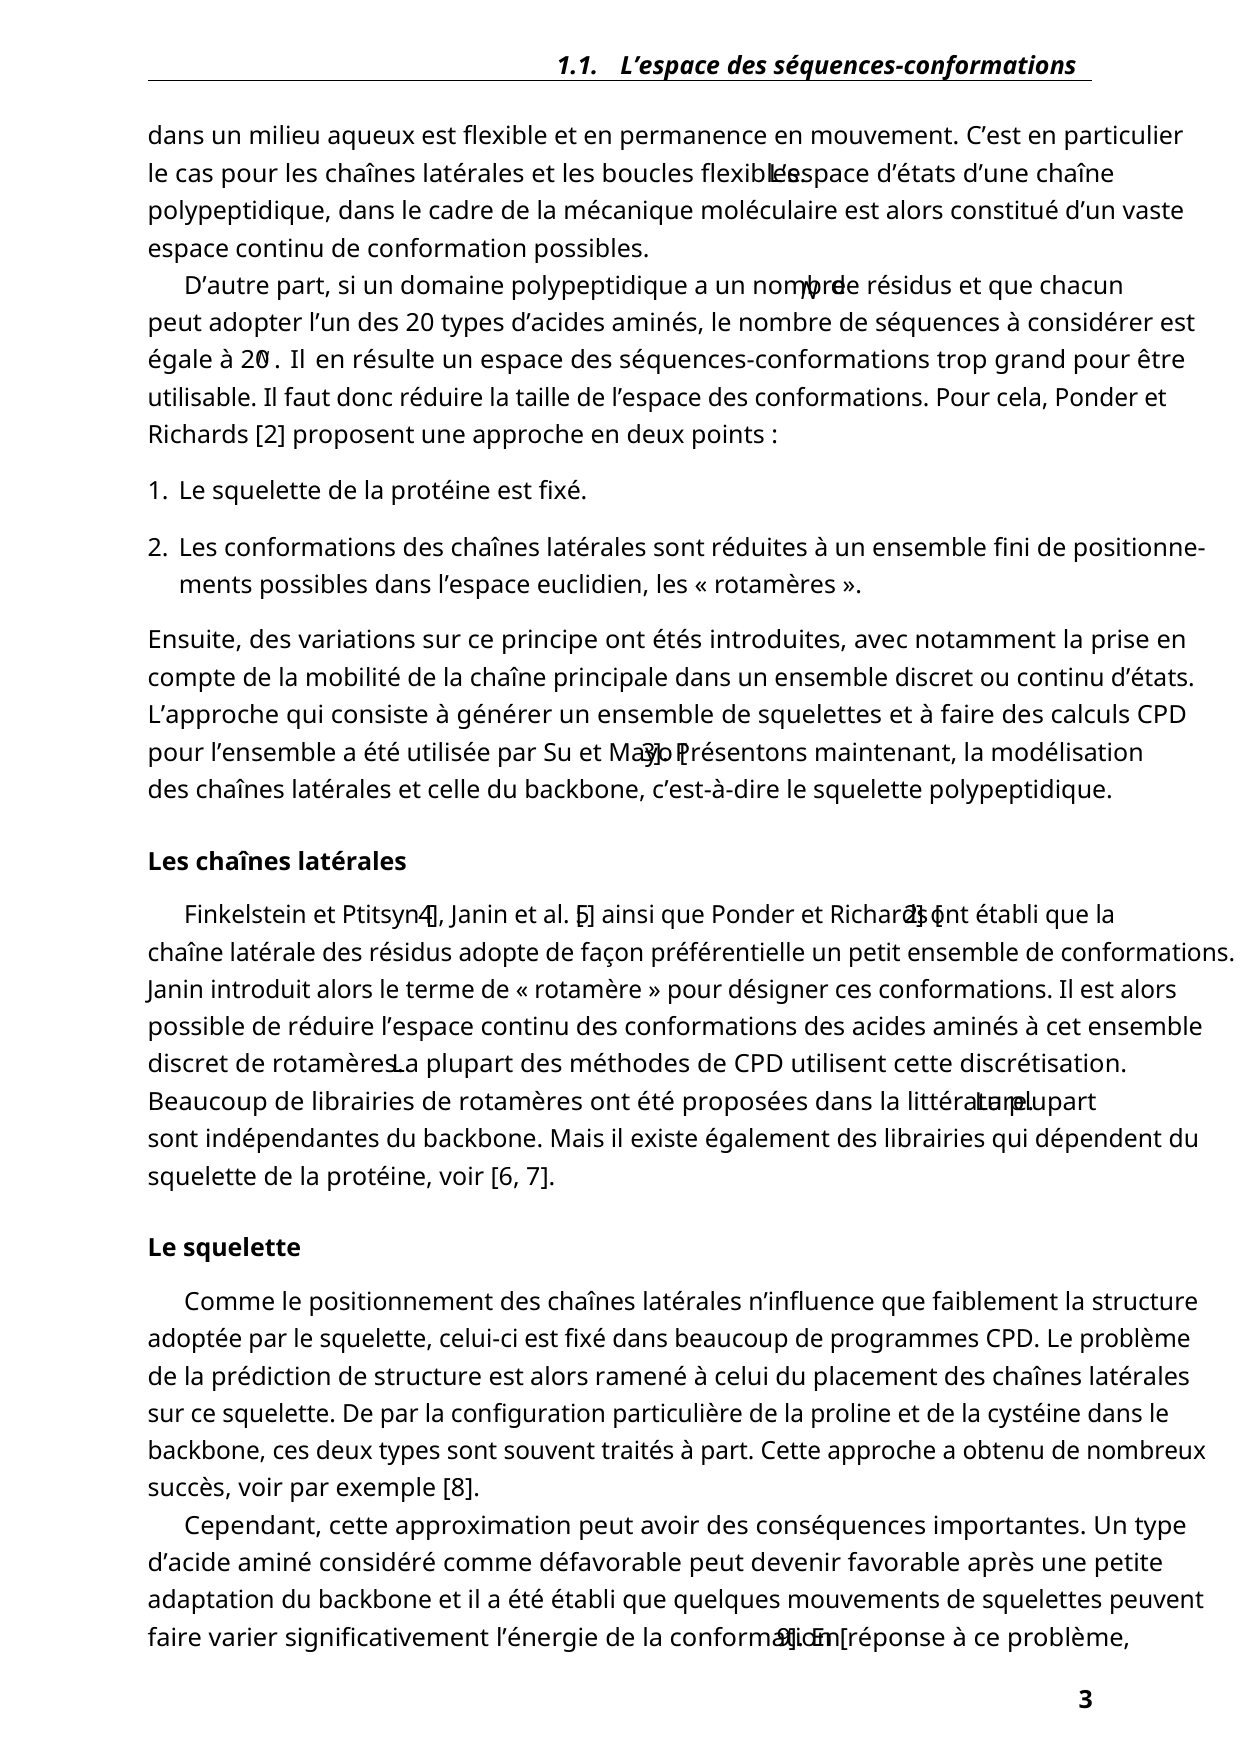

1.1.
L’espace des séquences-conformations
dans un milieu aqueux est flexible et en permanence en mouvement. C’est en particulier
le cas pour les chaînes latérales et les boucles flexibles.
L’espace d’états d’une chaîne
polypeptidique, dans le cadre de la mécanique moléculaire est alors constitué d’un vaste
espace continu de conformation possibles.
D’autre part, si un domaine polypeptidique a un nombre
de résidus et que chacun
N
peut adopter l’un des 20 types d’acides aminés, le nombre de séquences à considérer est
égale à 20
.
Il
en résulte un espace des séquences-conformations trop grand pour être
N
utilisable. Il faut donc réduire la taille de l’espace des conformations. Pour cela, Ponder et
Richards [2] proposent une approche en deux points :
1.
Le squelette de la protéine est fixé.
2.
Les conformations des chaînes latérales sont réduites à un ensemble fini de positionne-
ments possibles dans l’espace euclidien, les « rotamères ».
Ensuite, des variations sur ce principe ont étés introduites, avec notamment la prise en
compte de la mobilité de la chaîne principale dans un ensemble discret ou continu d’états.
L’approche qui consiste à générer un ensemble de squelettes et à faire des calculs CPD
pour l’ensemble a été utilisée par Su et Mayo [
3
]. Présentons maintenant, la modélisation
des chaînes latérales et celle du backbone, c’est-à-dire le squelette polypeptidique.
Les chaînes latérales
Finkelstein et Ptitsyn [
4
], Janin et al. [
5
] ainsi que Ponder et Richards [
2
] ont établi que la
chaîne latérale des résidus adopte de façon préférentielle un petit ensemble de conformations.
Janin introduit alors le terme de « rotamère » pour désigner ces conformations. Il est alors
possible de réduire l’espace continu des conformations des acides aminés à cet ensemble
discret de rotamères.
La plupart des méthodes de CPD utilisent cette discrétisation.
Beaucoup de librairies de rotamères ont été proposées dans la littérature.
La plupart
sont indépendantes du backbone. Mais il existe également des librairies qui dépendent du
squelette de la protéine, voir [6, 7].
Le squelette
Comme le positionnement des chaînes latérales n’influence que faiblement la structure
adoptée par le squelette, celui-ci est fixé dans beaucoup de programmes CPD. Le problème
de la prédiction de structure est alors ramené à celui du placement des chaînes latérales
sur ce squelette. De par la configuration particulière de la proline et de la cystéine dans le
backbone, ces deux types sont souvent traités à part. Cette approche a obtenu de nombreux
succès, voir par exemple [8].
Cependant, cette approximation peut avoir des conséquences importantes. Un type
d’acide aminé considéré comme défavorable peut devenir favorable après une petite
adaptation du backbone et il a été établi que quelques mouvements de squelettes peuvent
faire varier significativement l’énergie de la conformation [
9
]. En réponse à ce problème,
3